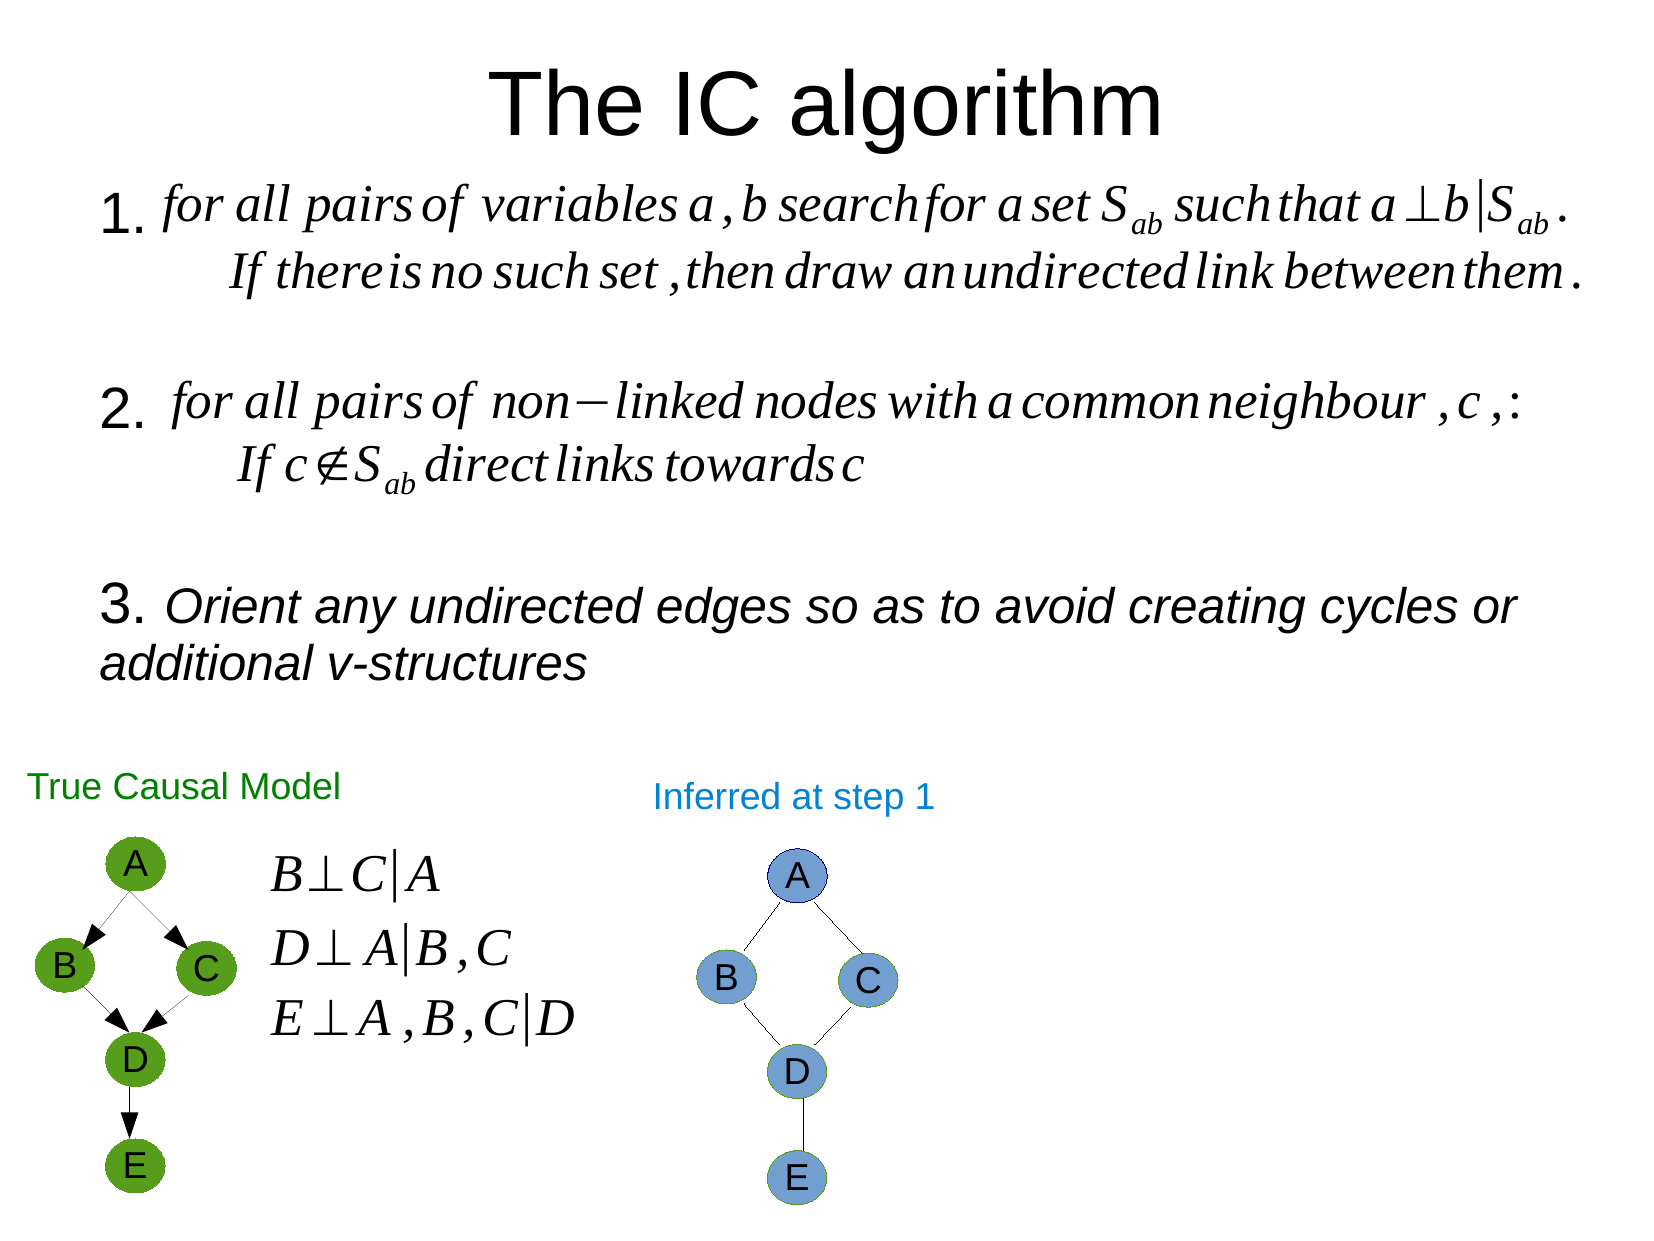

# The IC algorithm
1.
2.
3. Orient any undirected edges so as to avoid creating cycles or additional v-structures
True Causal Model
Inferred at step 1
A
A
B
C
B
C
D
D
E
E